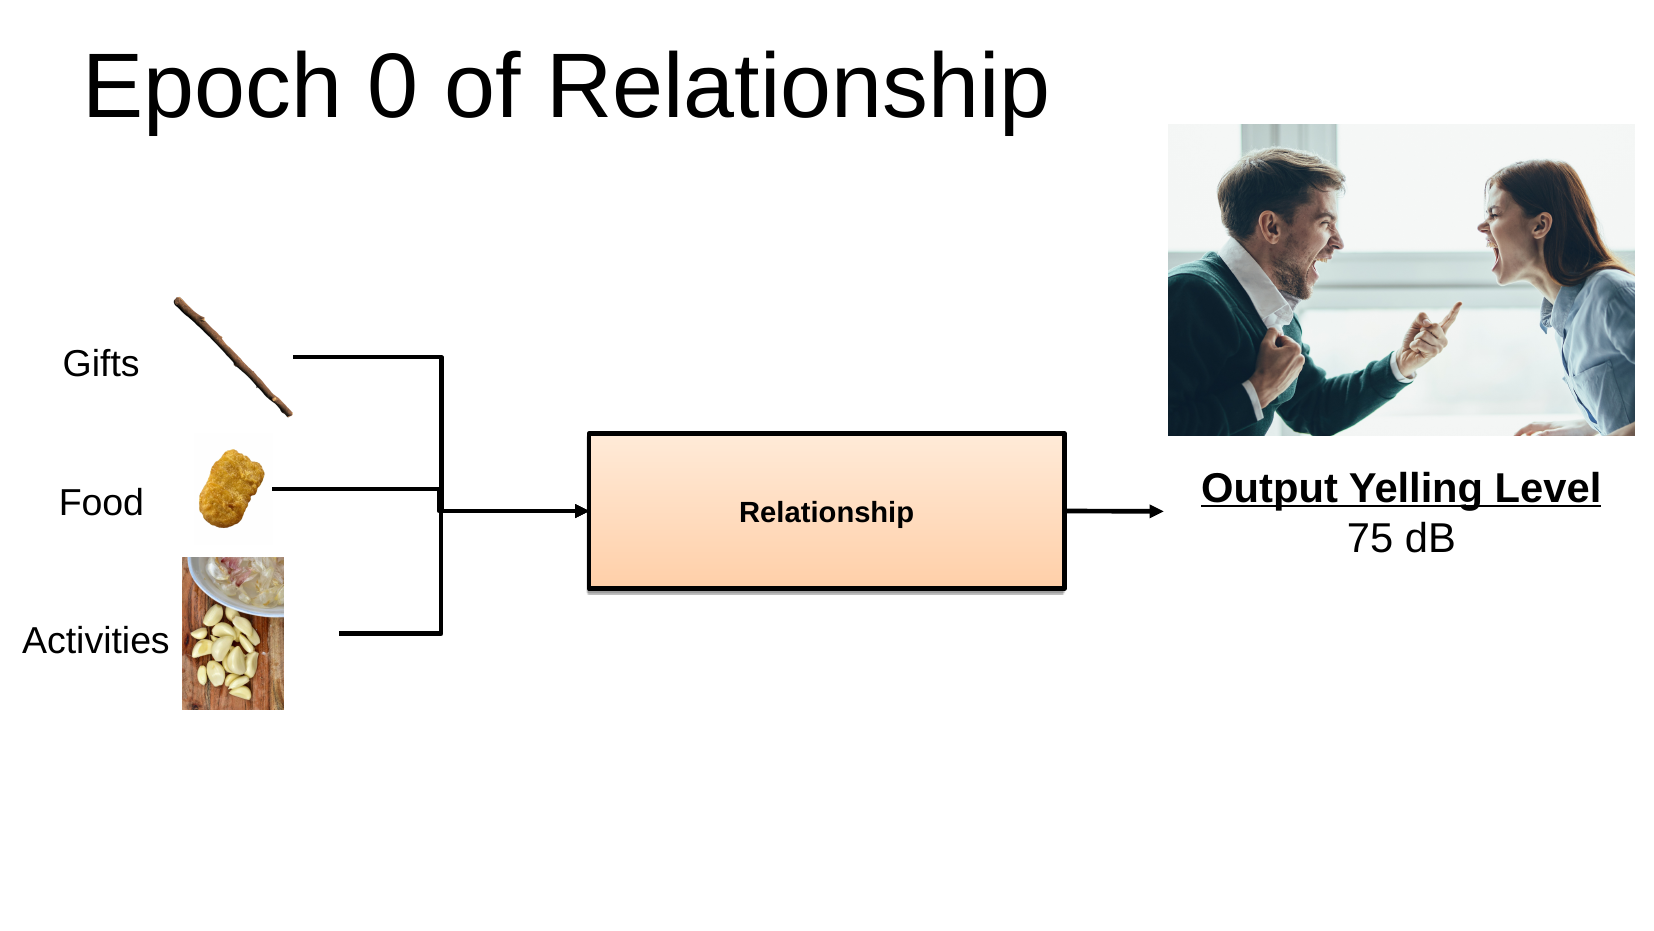

# Epoch 0 of Relationship
Gifts
Relationship
Output Yelling Level
75 dB
Food
Activities